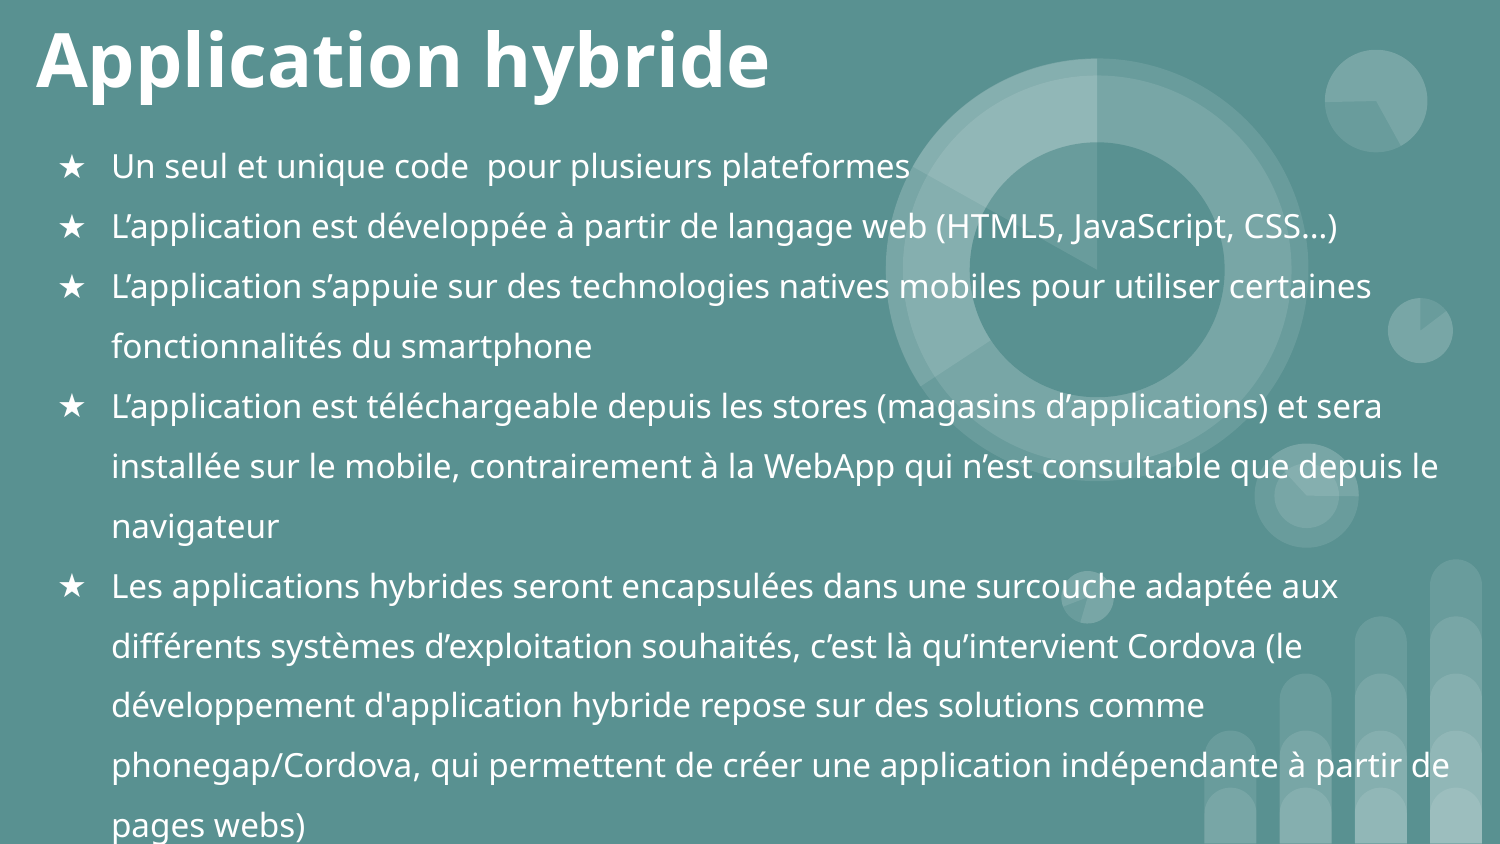

# Application hybride
Un seul et unique code pour plusieurs plateformes
L’application est développée à partir de langage web (HTML5, JavaScript, CSS…)
L’application s’appuie sur des technologies natives mobiles pour utiliser certaines fonctionnalités du smartphone
L’application est téléchargeable depuis les stores (magasins d’applications) et sera installée sur le mobile, contrairement à la WebApp qui n’est consultable que depuis le navigateur
Les applications hybrides seront encapsulées dans une surcouche adaptée aux différents systèmes d’exploitation souhaités, c’est là qu’intervient Cordova (le développement d'application hybride repose sur des solutions comme phonegap/Cordova, qui permettent de créer une application indépendante à partir de pages webs)